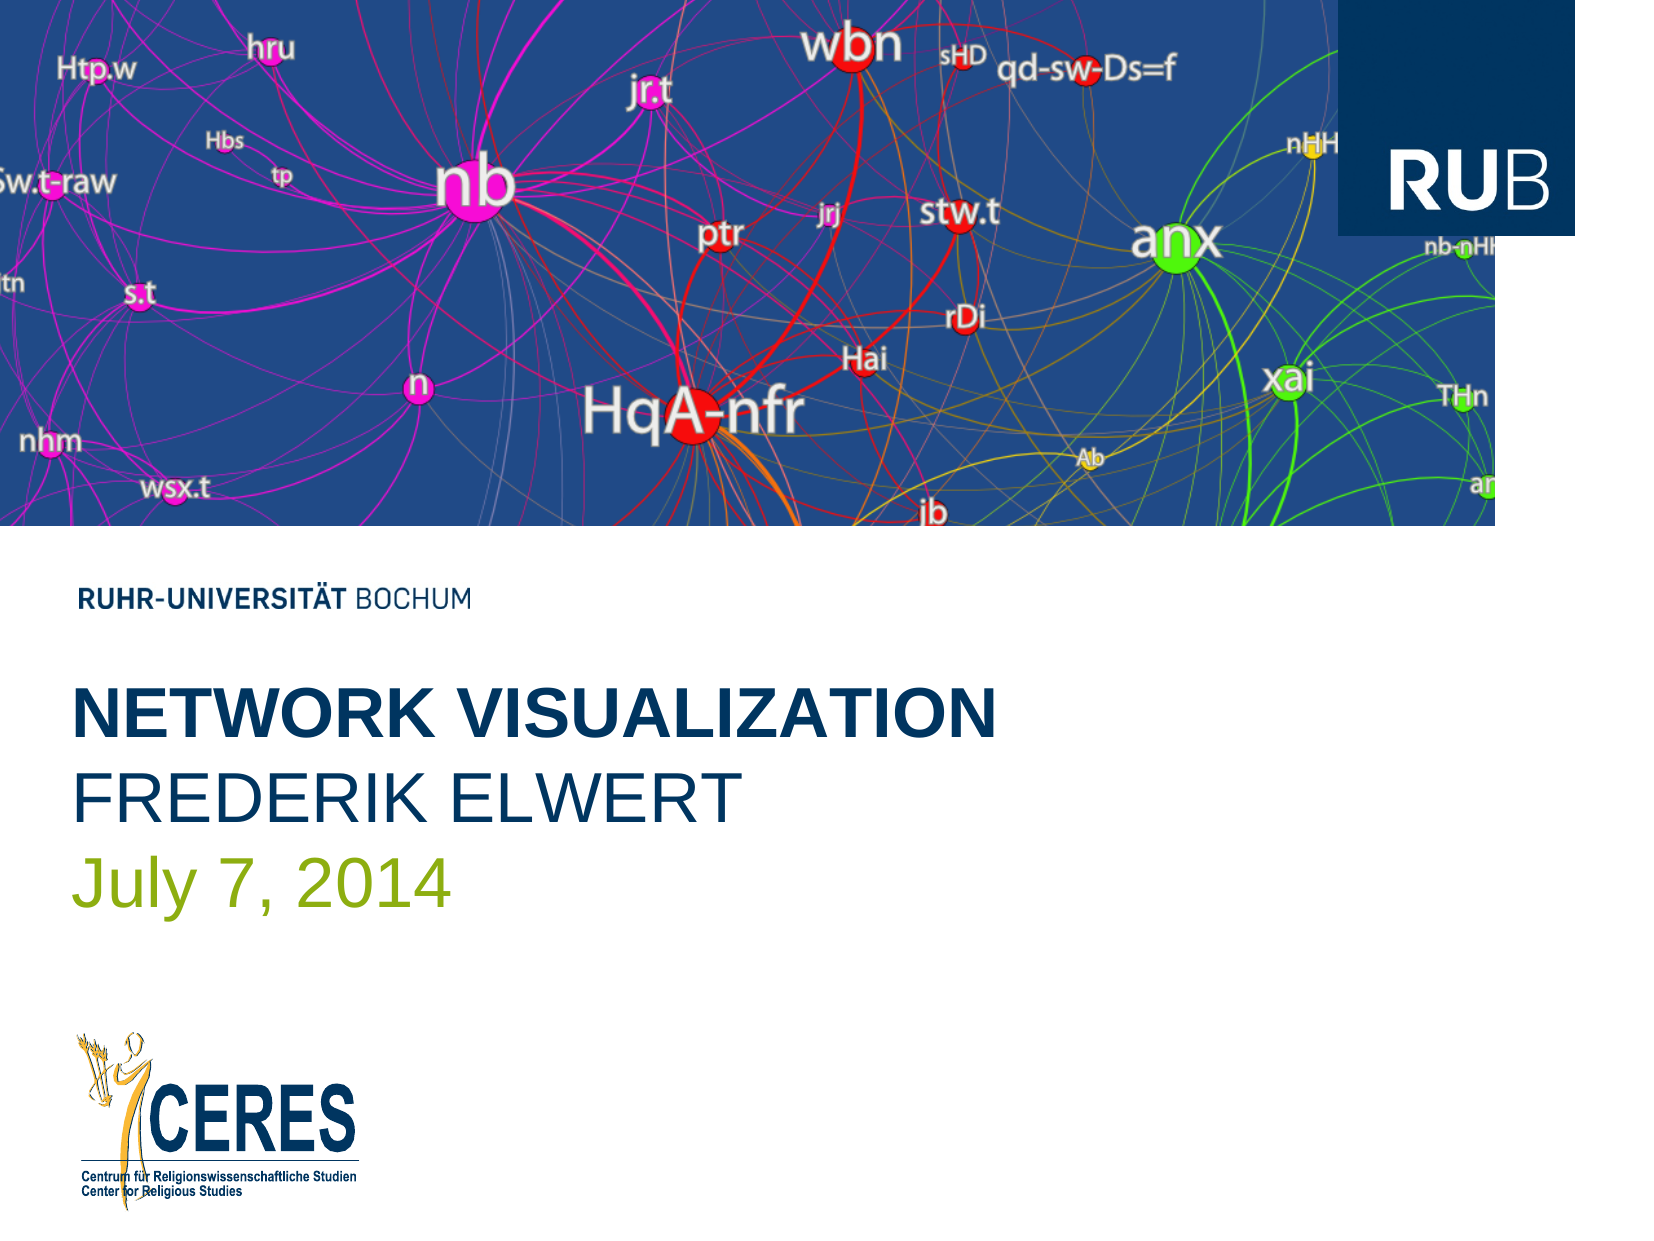

NETWORK VISUALIZATION
FREDERIK ELWERT
July 7, 2014